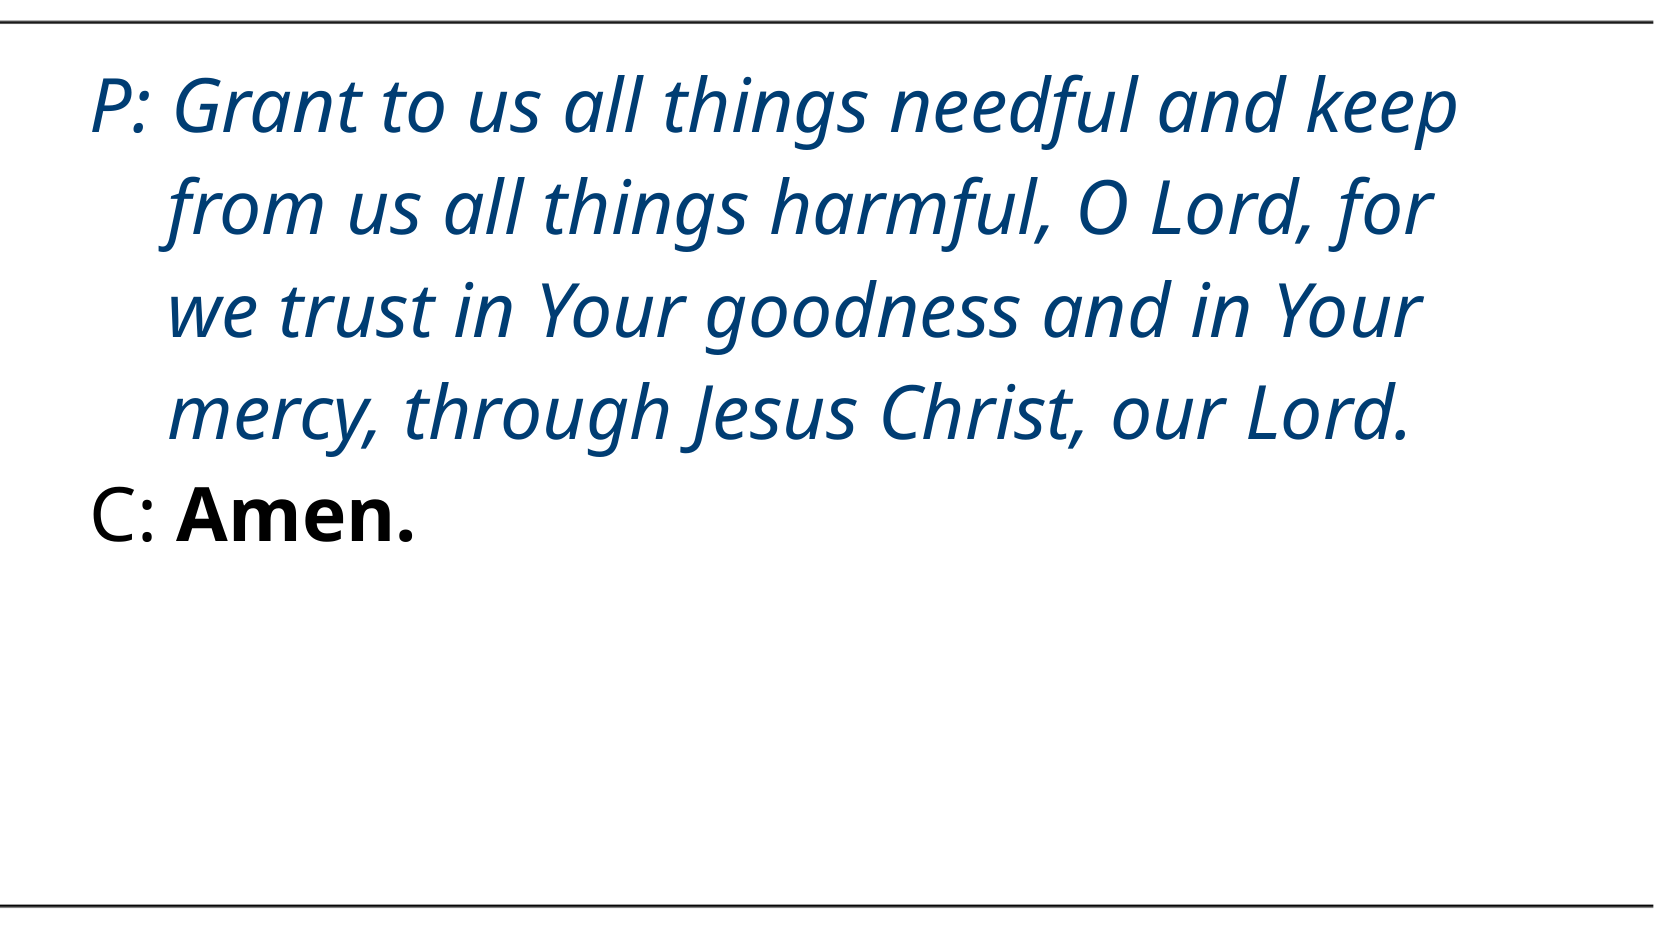

P: Grant to us all things needful and keep
 from us all things harmful, O Lord, for
 we trust in Your goodness and in Your
 mercy, through Jesus Christ, our Lord.
C: Amen.